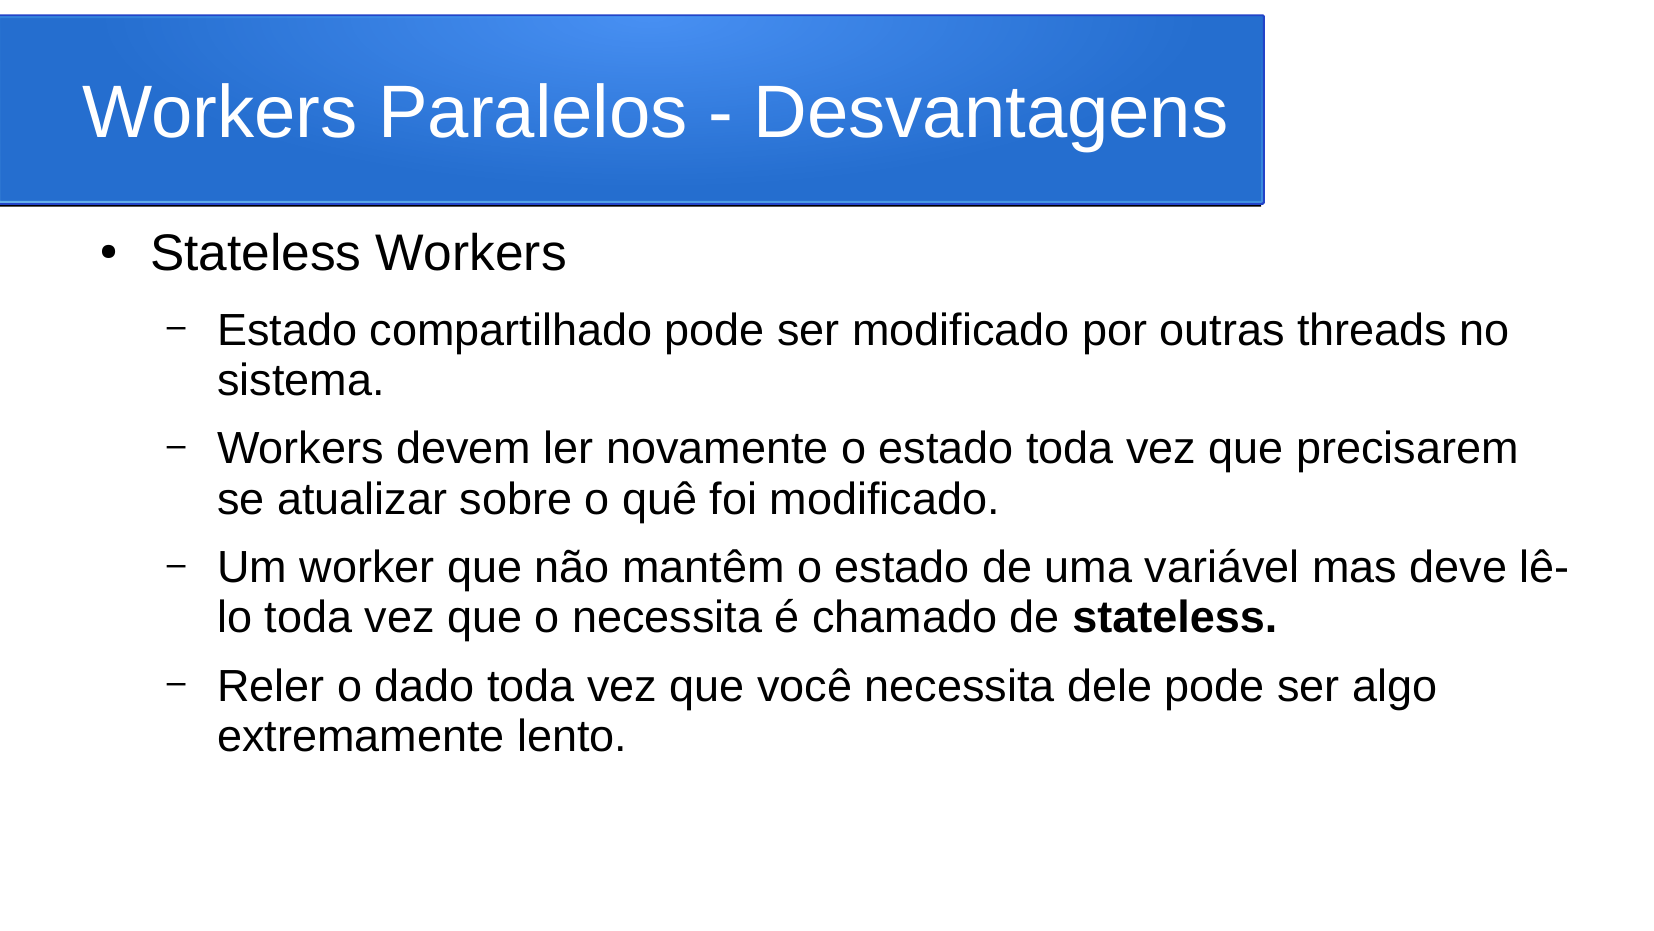

# Workers Paralelos - Desvantagens
Stateless Workers
Estado compartilhado pode ser modificado por outras threads no sistema.
Workers devem ler novamente o estado toda vez que precisarem se atualizar sobre o quê foi modificado.
Um worker que não mantêm o estado de uma variável mas deve lê-lo toda vez que o necessita é chamado de stateless.
Reler o dado toda vez que você necessita dele pode ser algo extremamente lento.